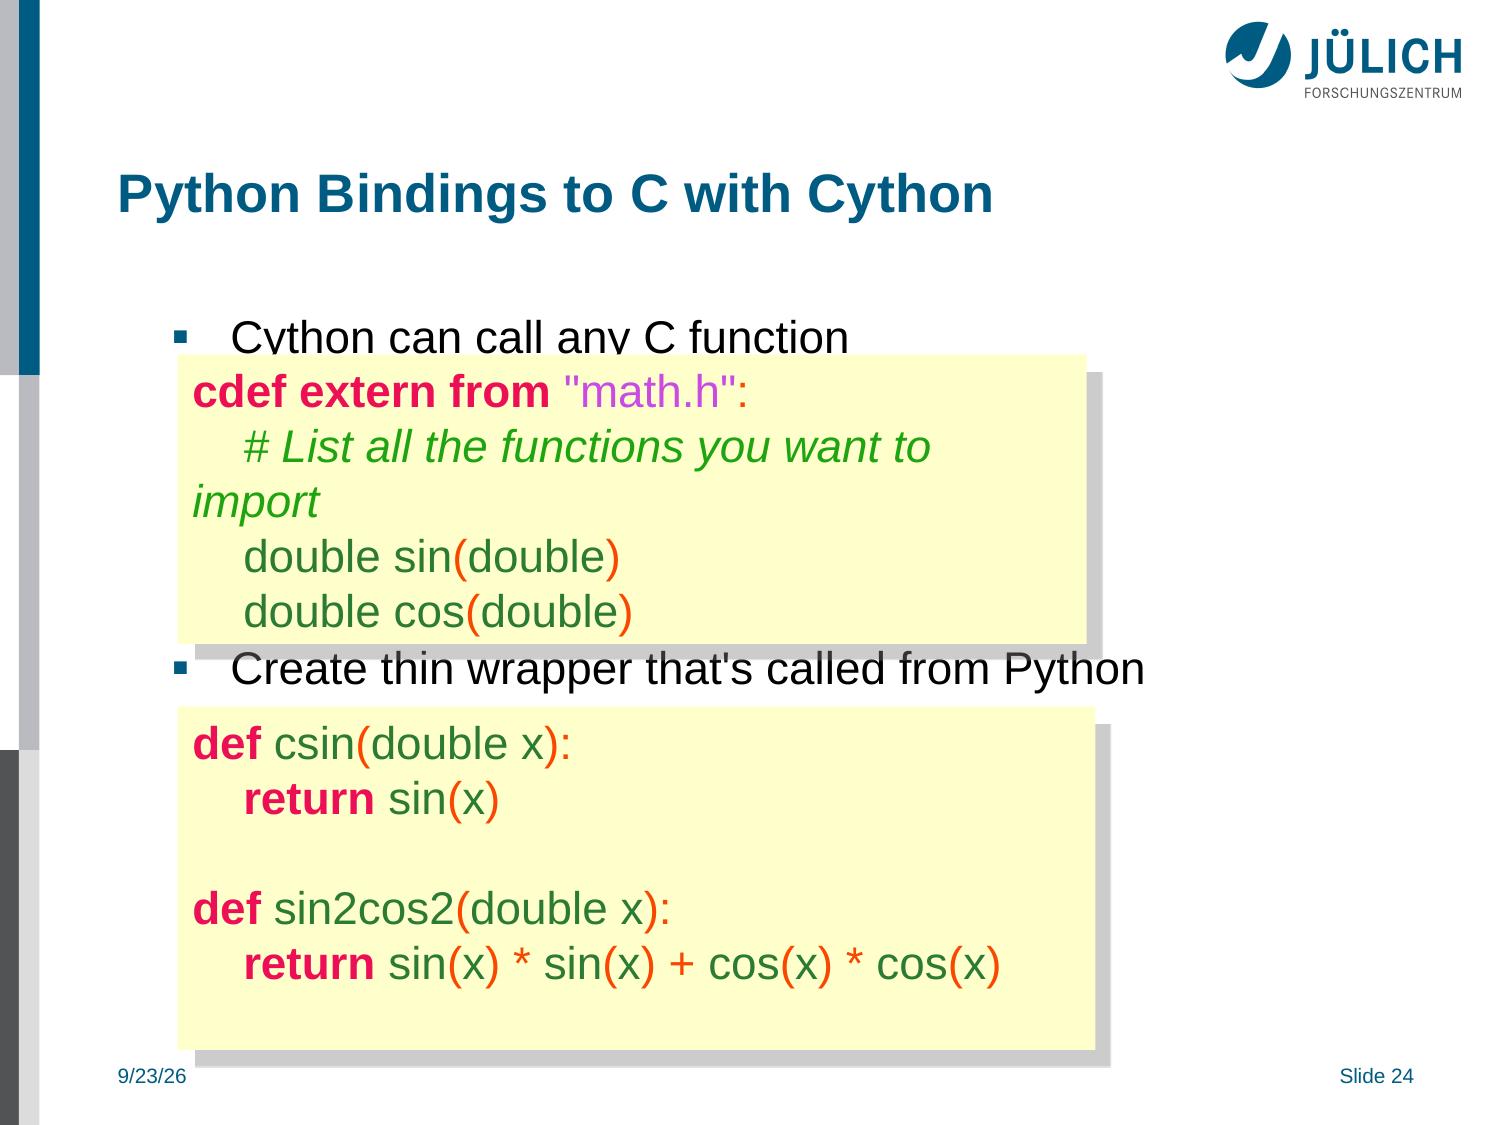

# Python Bindings to C with Cython
Cython can call any C function
Create thin wrapper that's called from Python
cdef extern from "math.h":
 # List all the functions you want to import
 double sin(double)
 double cos(double)
def csin(double x):
 return sin(x)
def sin2cos2(double x):
 return sin(x) * sin(x) + cos(x) * cos(x)